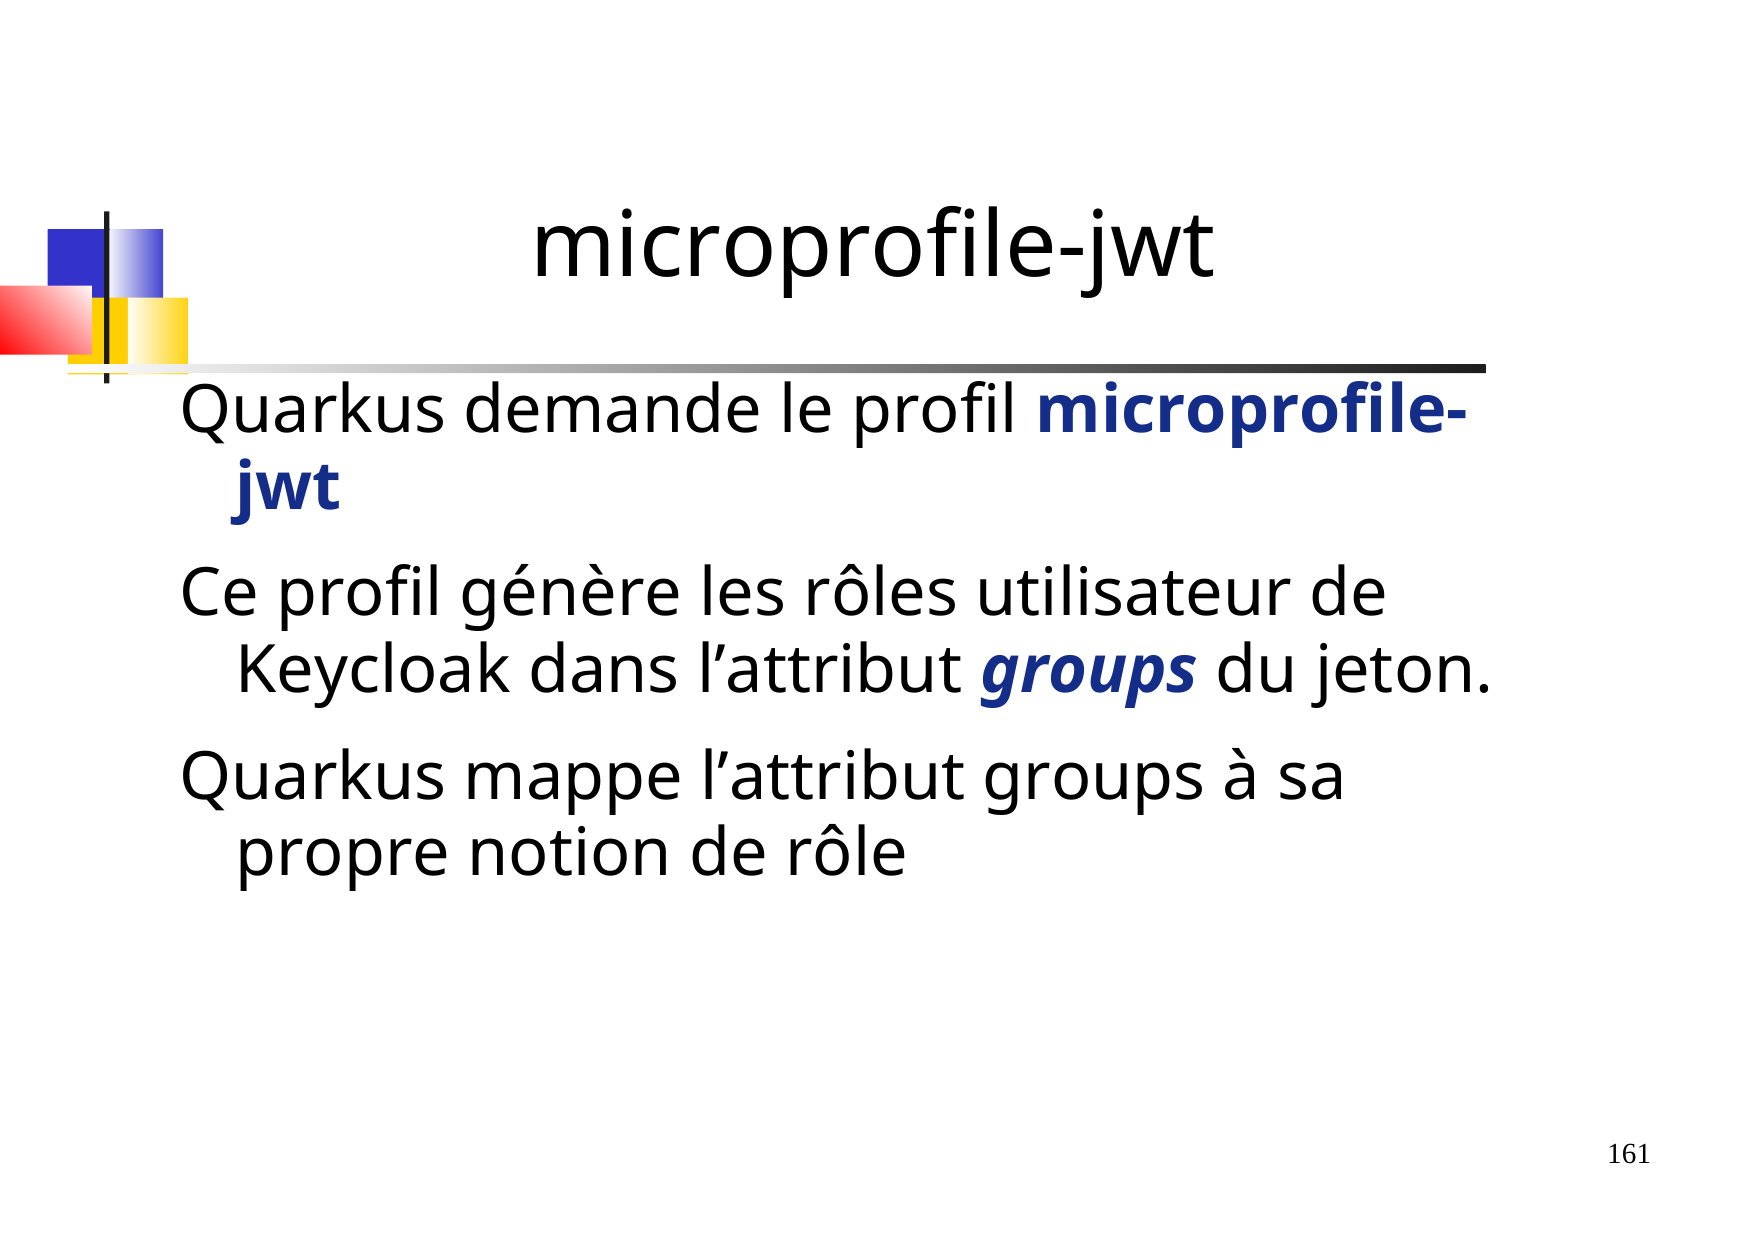

# microprofile-jwt
Quarkus demande le profil microprofile-jwt
Ce profil génère les rôles utilisateur de Keycloak dans l’attribut groups du jeton.
Quarkus mappe l’attribut groups à sa propre notion de rôle